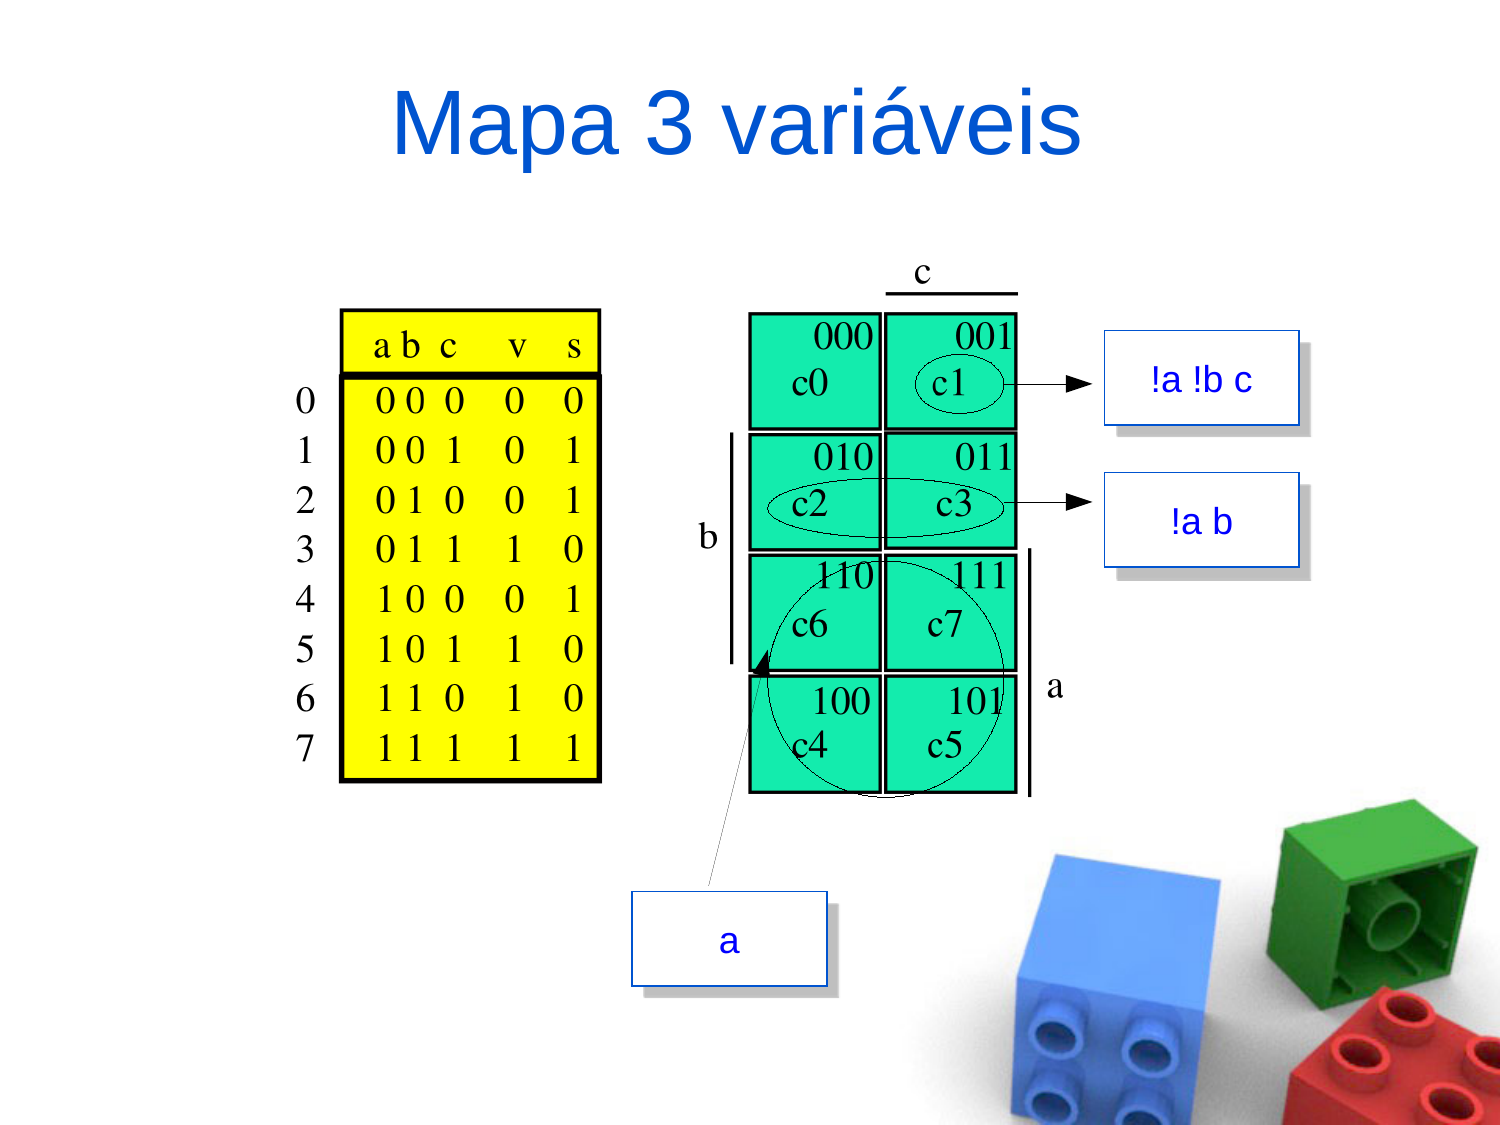

# Mapa 3 variáveis
!a !b c
!a b
a